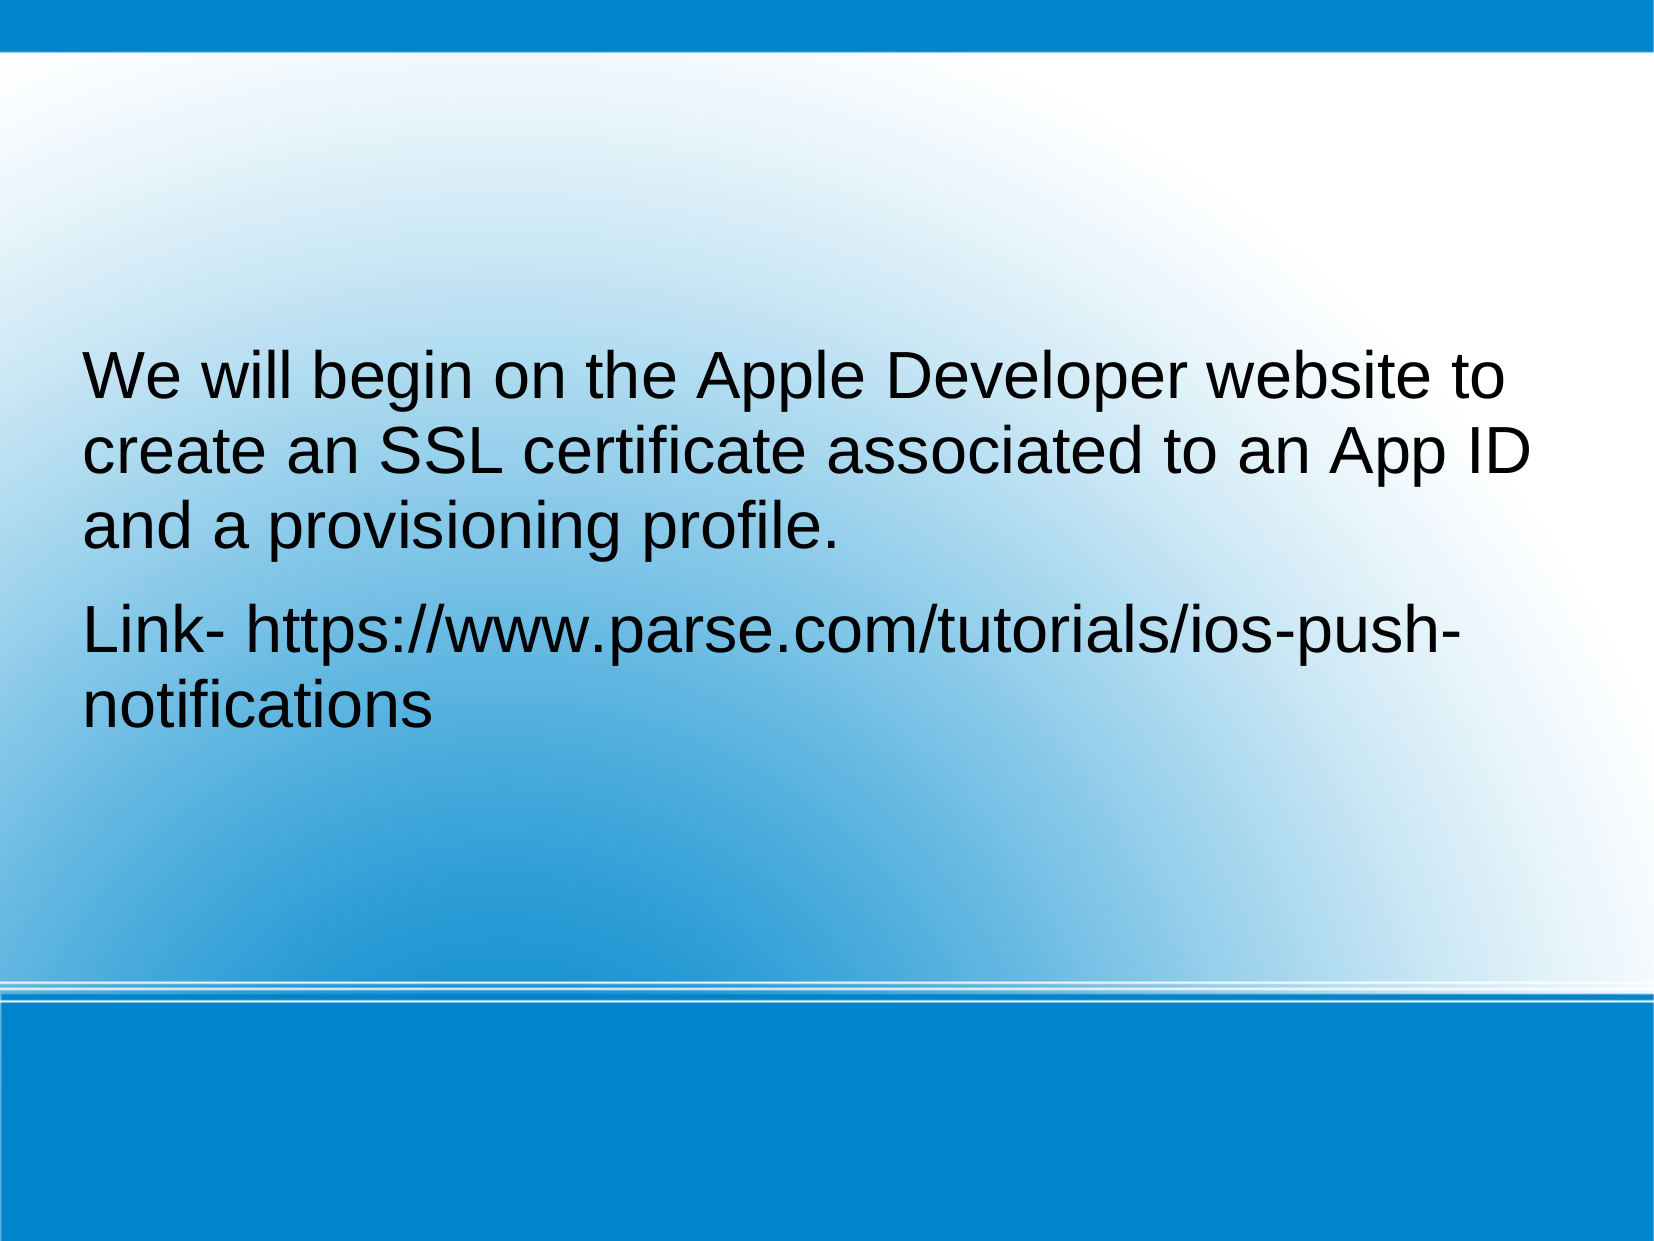

# We will begin on the Apple Developer website to create an SSL certificate associated to an App ID and a provisioning profile.
Link- https://www.parse.com/tutorials/ios-push-notifications